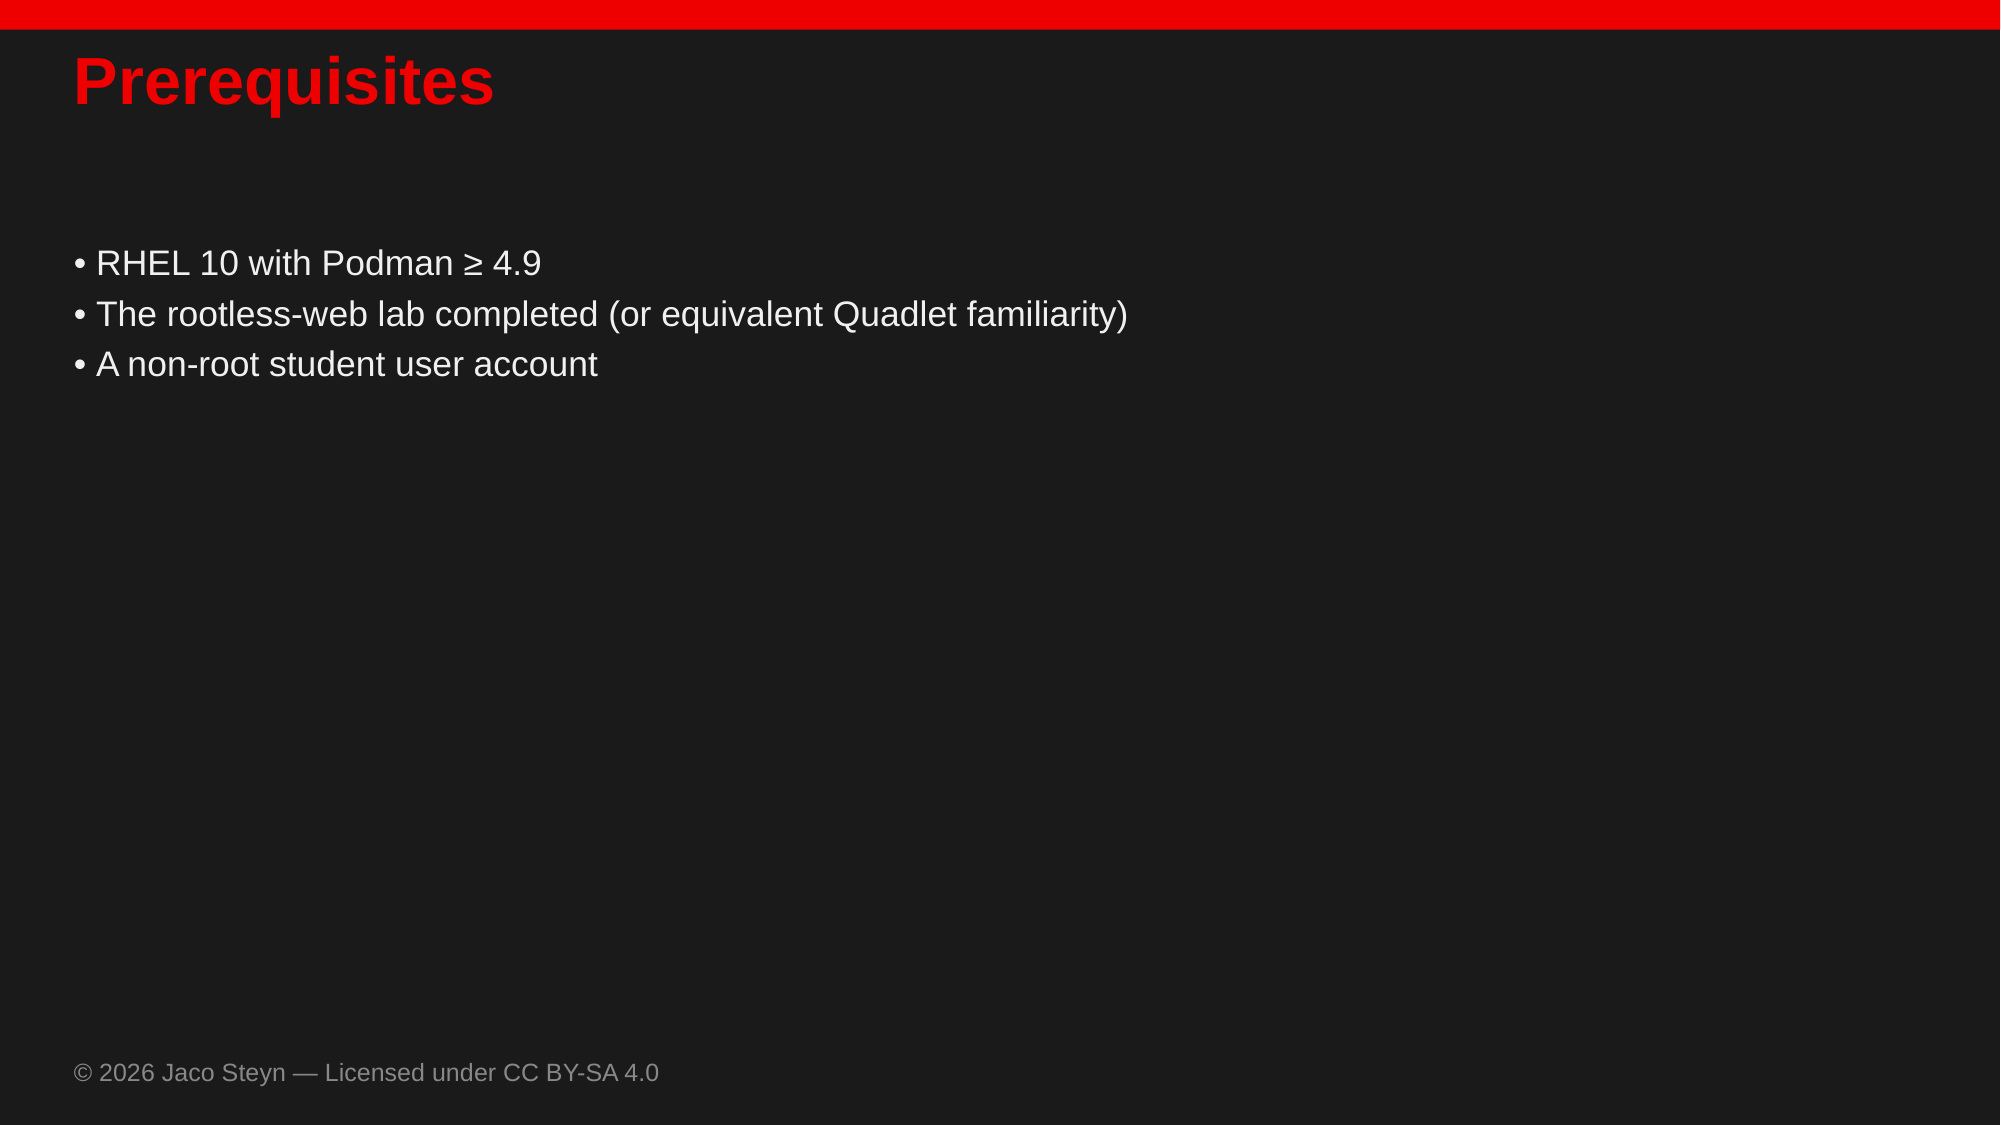

Prerequisites
• RHEL 10 with Podman ≥ 4.9
• The rootless-web lab completed (or equivalent Quadlet familiarity)
• A non-root student user account
© 2026 Jaco Steyn — Licensed under CC BY-SA 4.0